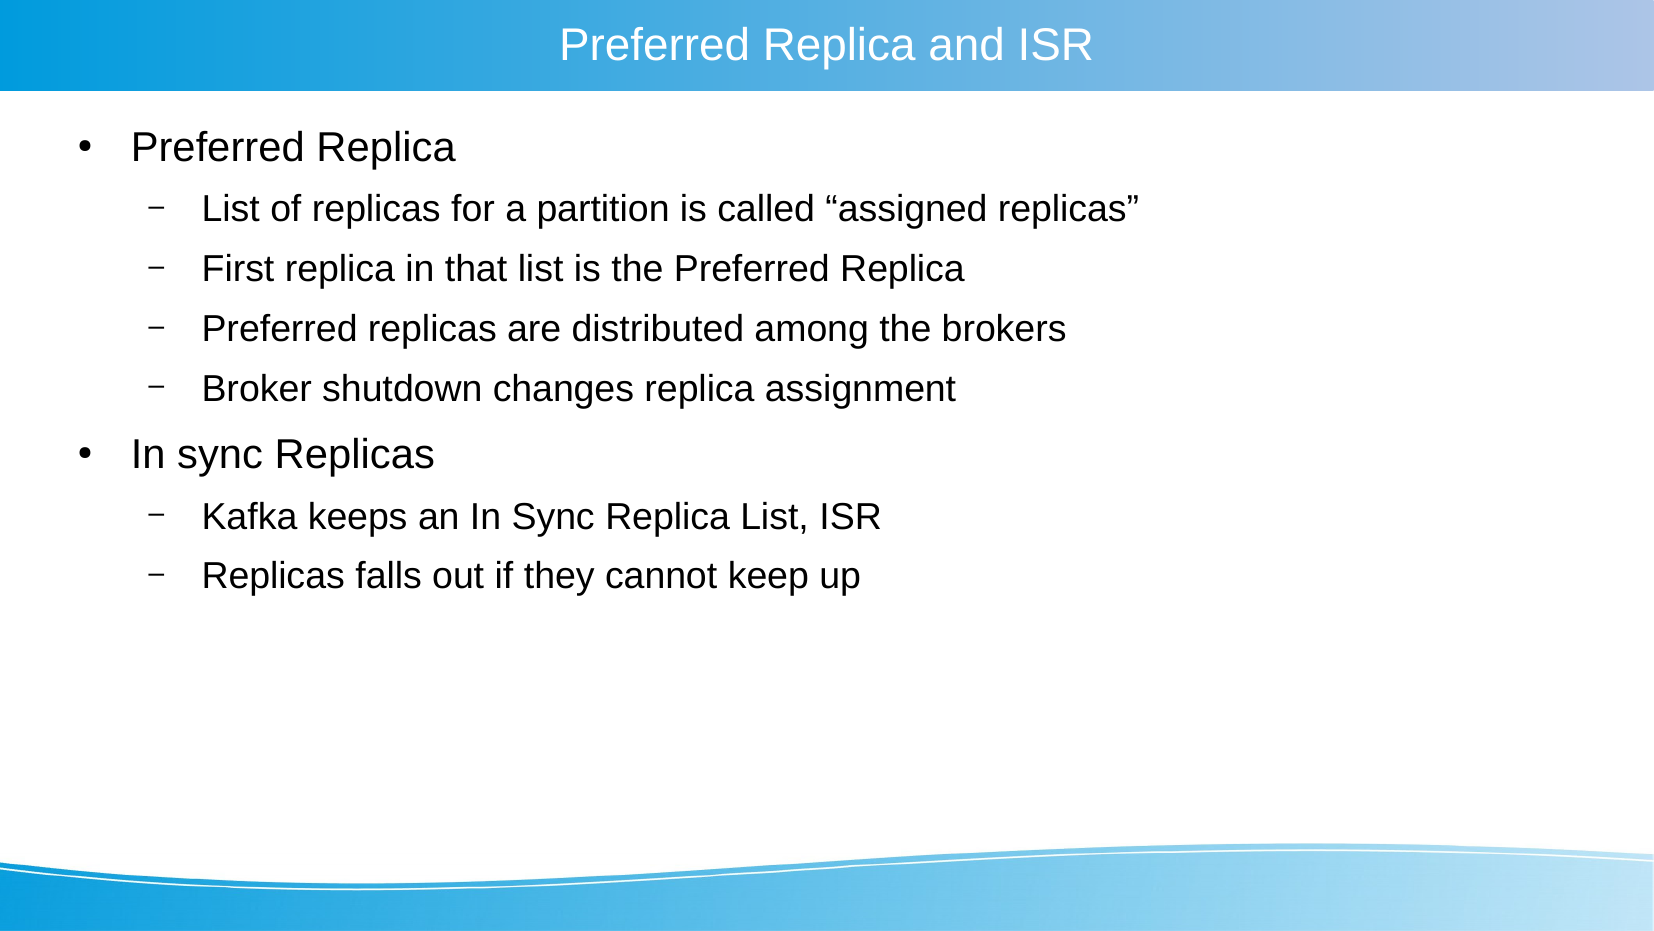

# Preferred Replica and ISR
Preferred Replica
List of replicas for a partition is called “assigned replicas”
First replica in that list is the Preferred Replica
Preferred replicas are distributed among the brokers
Broker shutdown changes replica assignment
In sync Replicas
Kafka keeps an In Sync Replica List, ISR
Replicas falls out if they cannot keep up